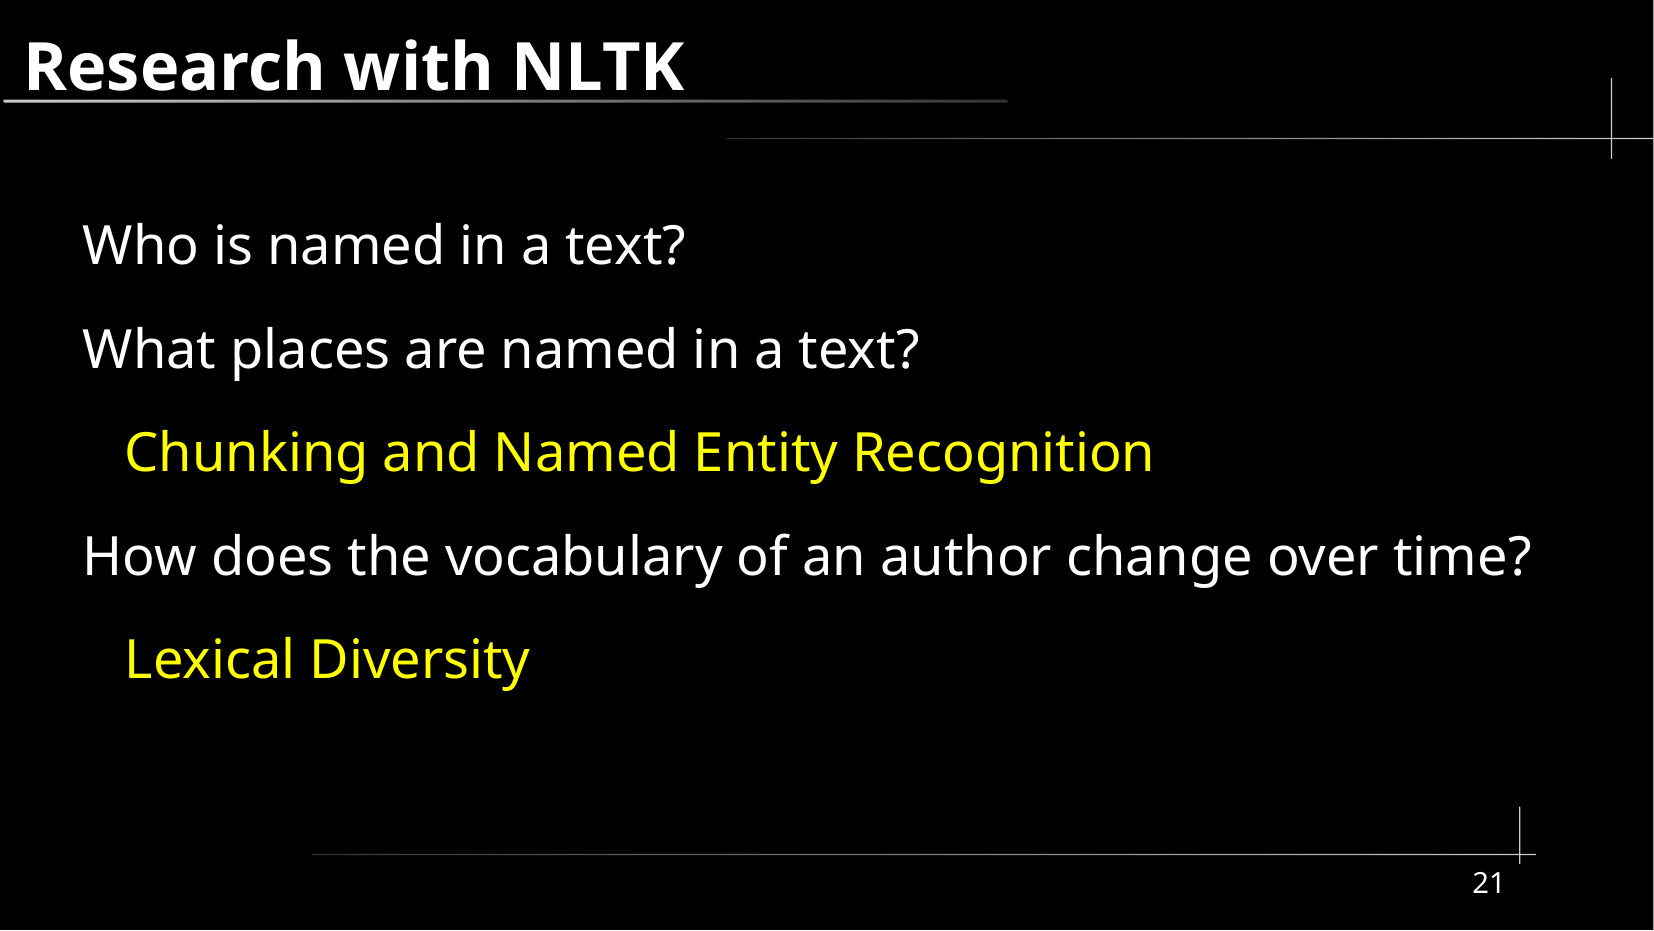

# Research with NLTK
Who is named in a text?
What places are named in a text?
 Chunking and Named Entity Recognition
How does the vocabulary of an author change over time?
 Lexical Diversity
21